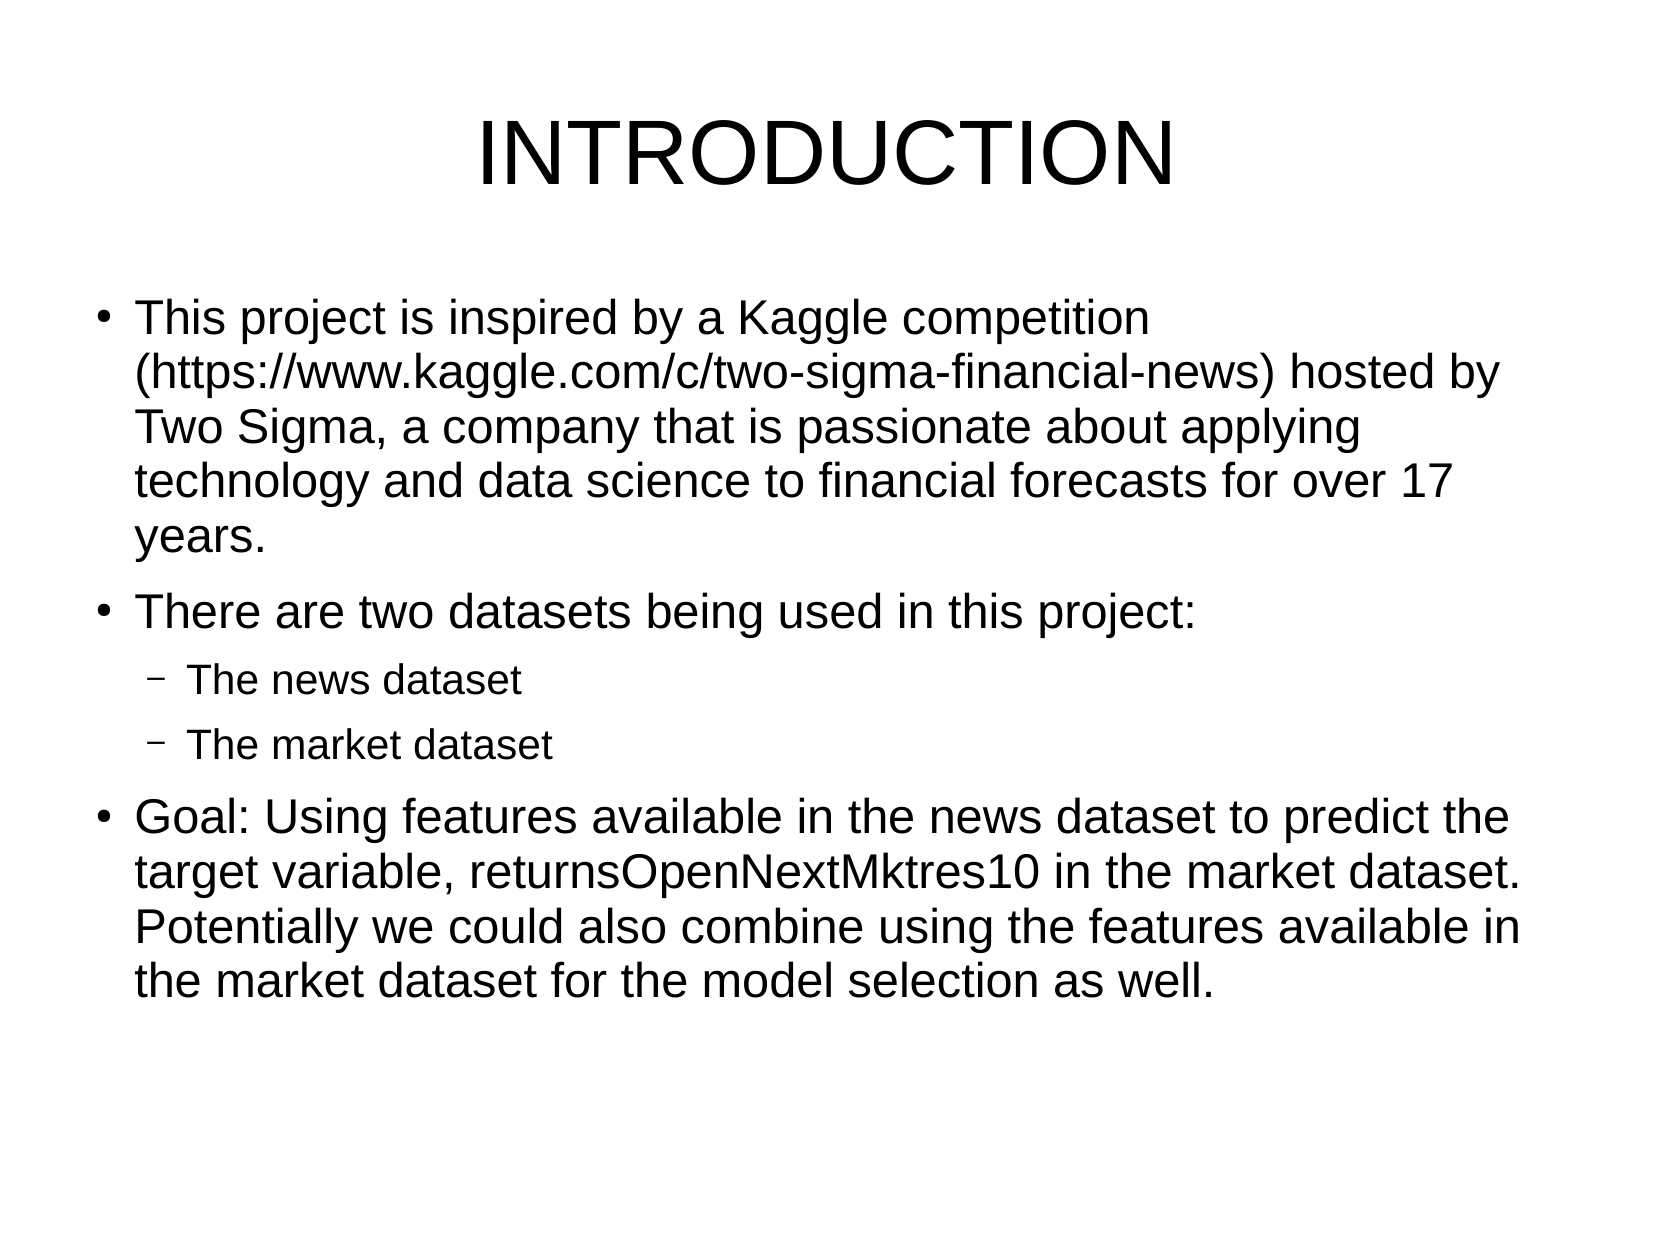

# INTRODUCTION
This project is inspired by a Kaggle competition (https://www.kaggle.com/c/two-sigma-financial-news) hosted by Two Sigma, a company that is passionate about applying technology and data science to financial forecasts for over 17 years.
There are two datasets being used in this project:
The news dataset
The market dataset
Goal: Using features available in the news dataset to predict the target variable, returnsOpenNextMktres10 in the market dataset. Potentially we could also combine using the features available in the market dataset for the model selection as well.